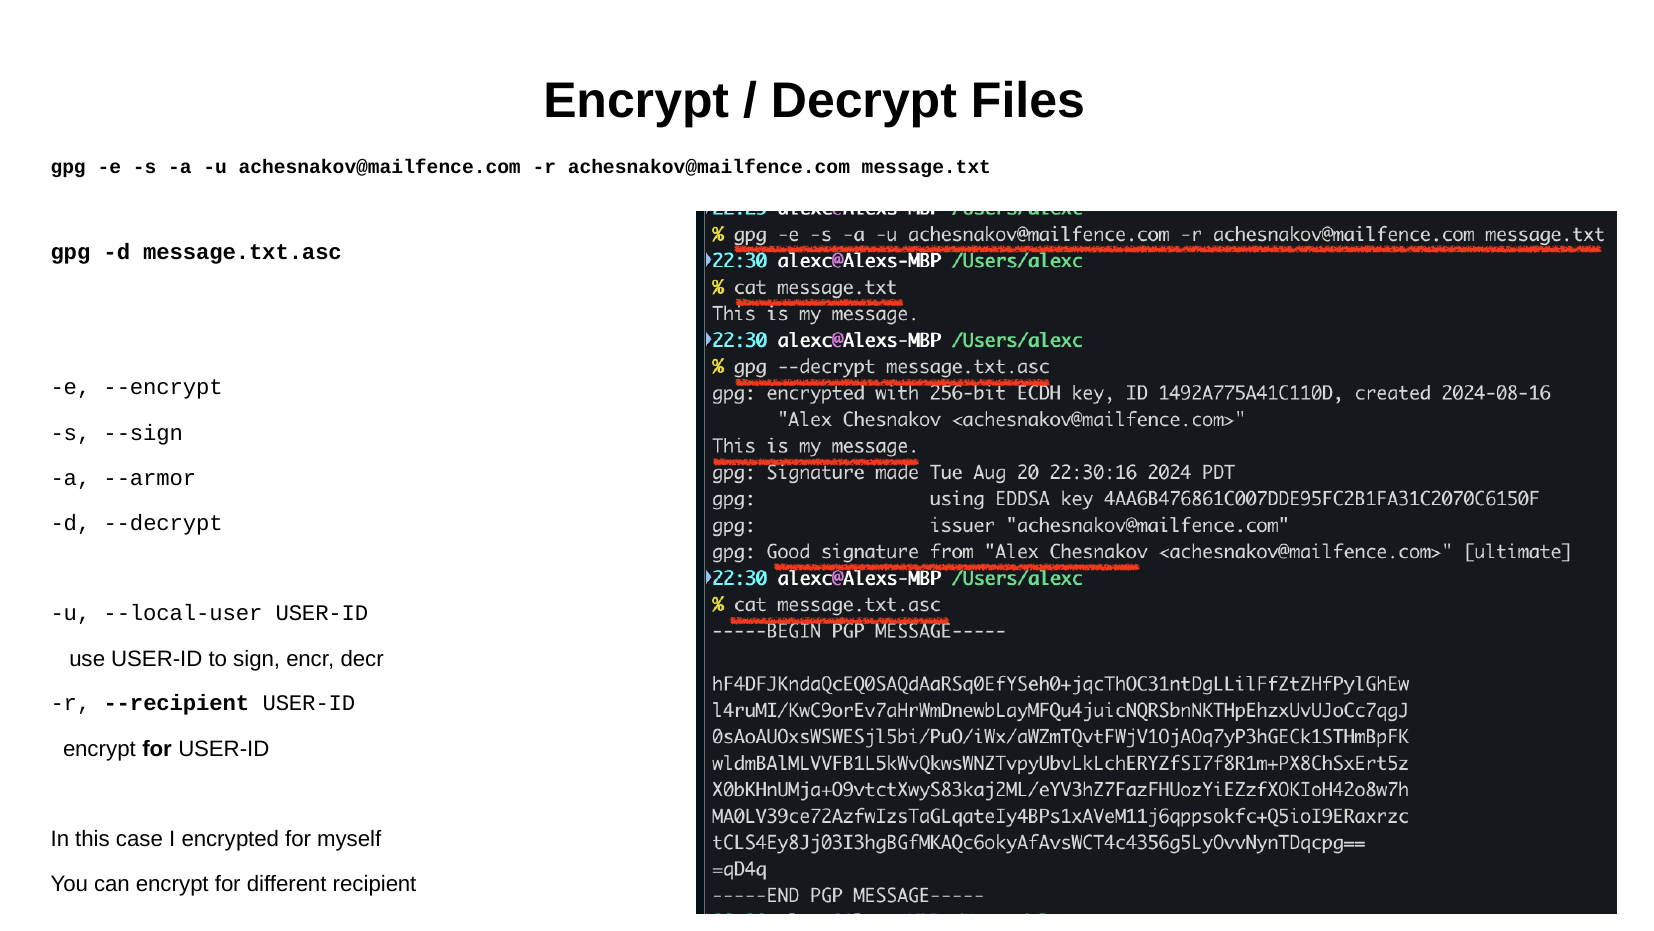

# Encrypt / Decrypt Files
gpg -e -s -a -u achesnakov@mailfence.com -r achesnakov@mailfence.com message.txt
gpg -d message.txt.asc
-e, --encrypt
-s, --sign
-a, --armor
-d, --decrypt
-u, --local-user USER-ID
 use USER-ID to sign, encr, decr
-r, --recipient USER-ID
 encrypt for USER-ID
In this case I encrypted for myself
You can encrypt for different recipient